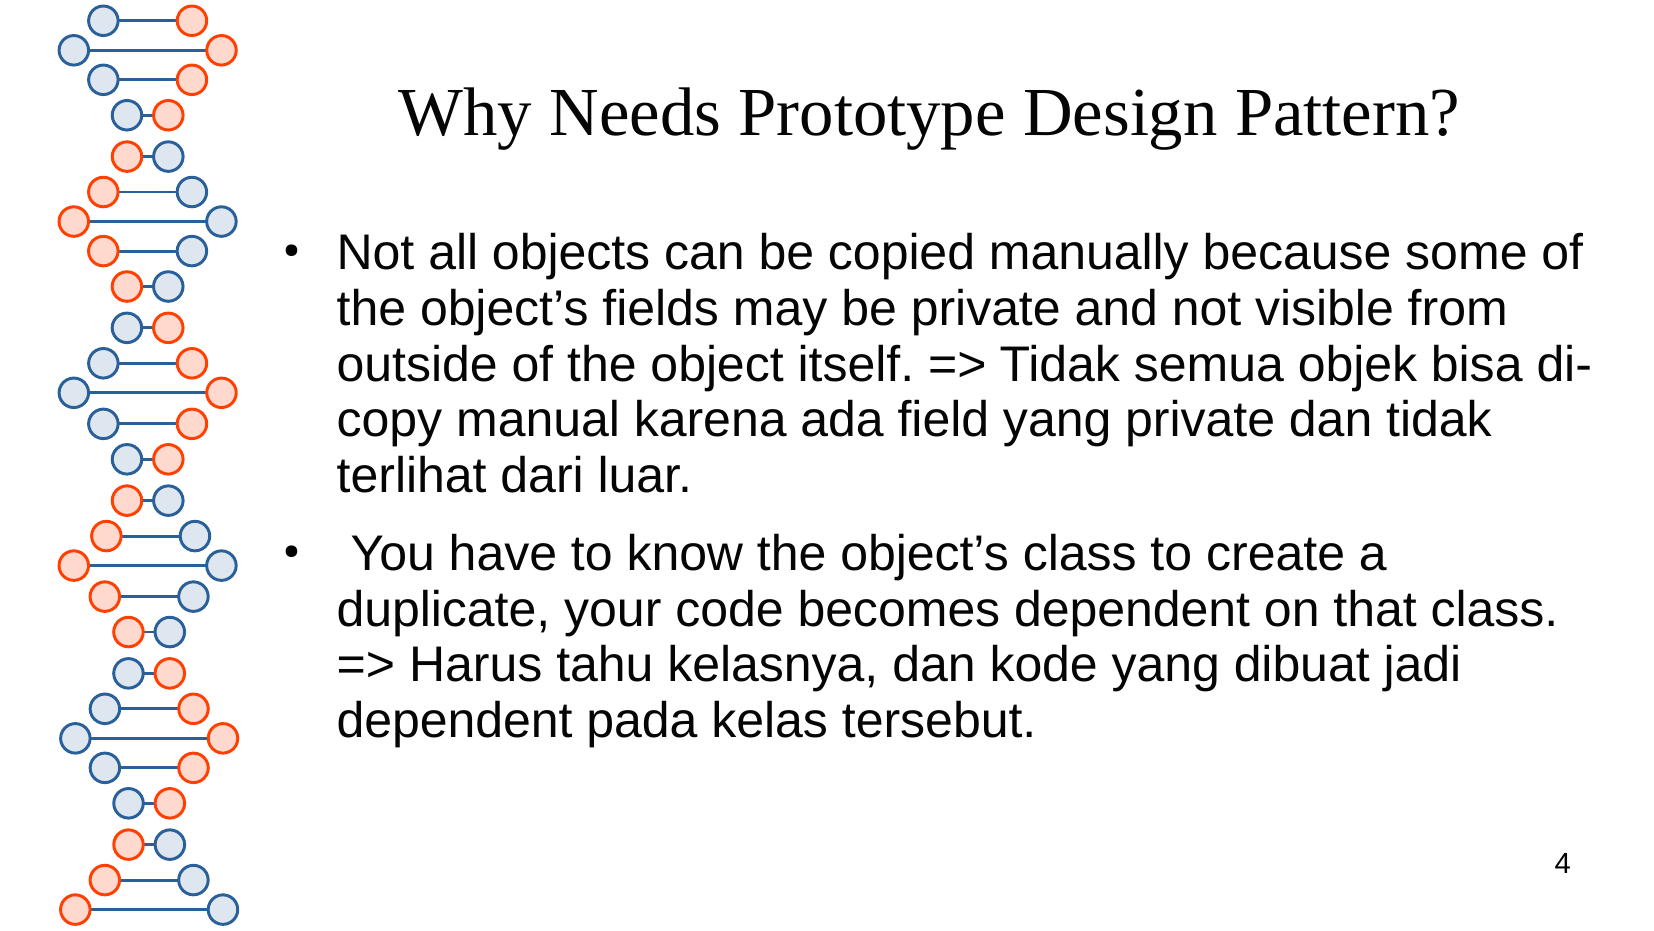

# Why Needs Prototype Design Pattern?
Not all objects can be copied manually because some of the object’s fields may be private and not visible from outside of the object itself. => Tidak semua objek bisa di-copy manual karena ada field yang private dan tidak terlihat dari luar.
 You have to know the object’s class to create a duplicate, your code becomes dependent on that class. => Harus tahu kelasnya, dan kode yang dibuat jadi dependent pada kelas tersebut.
4